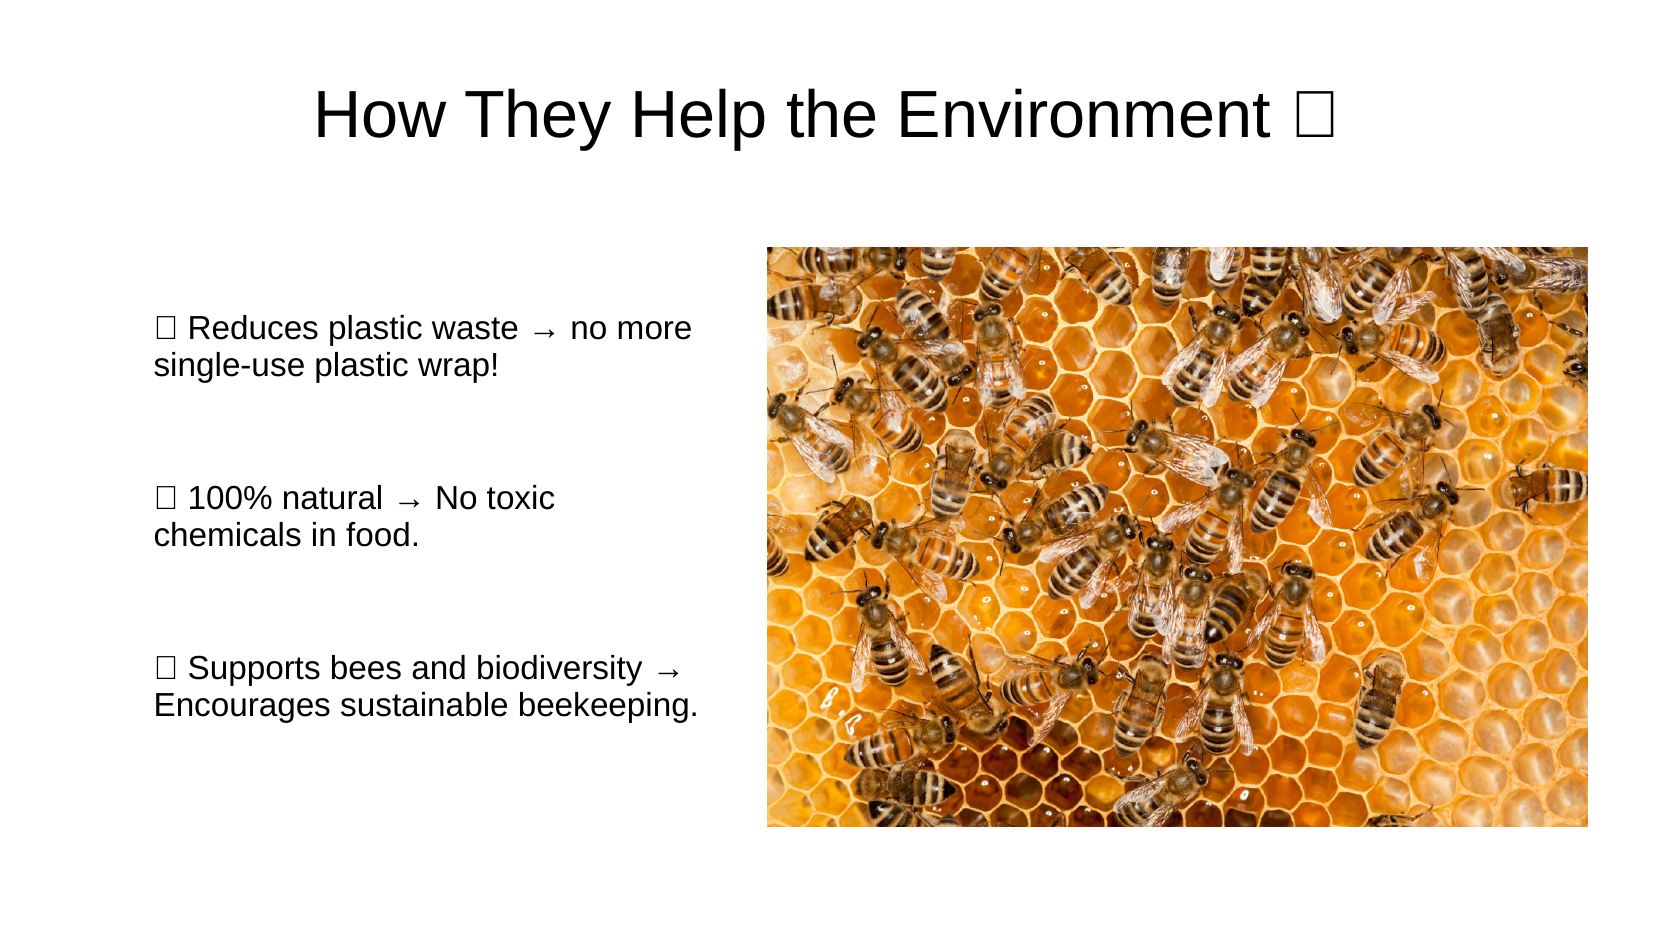

# How They Help the Environment 🌱
✅ Reduces plastic waste → no more single-use plastic wrap!
✅ 100% natural → No toxic chemicals in food.
✅ Supports bees and biodiversity → Encourages sustainable beekeeping.